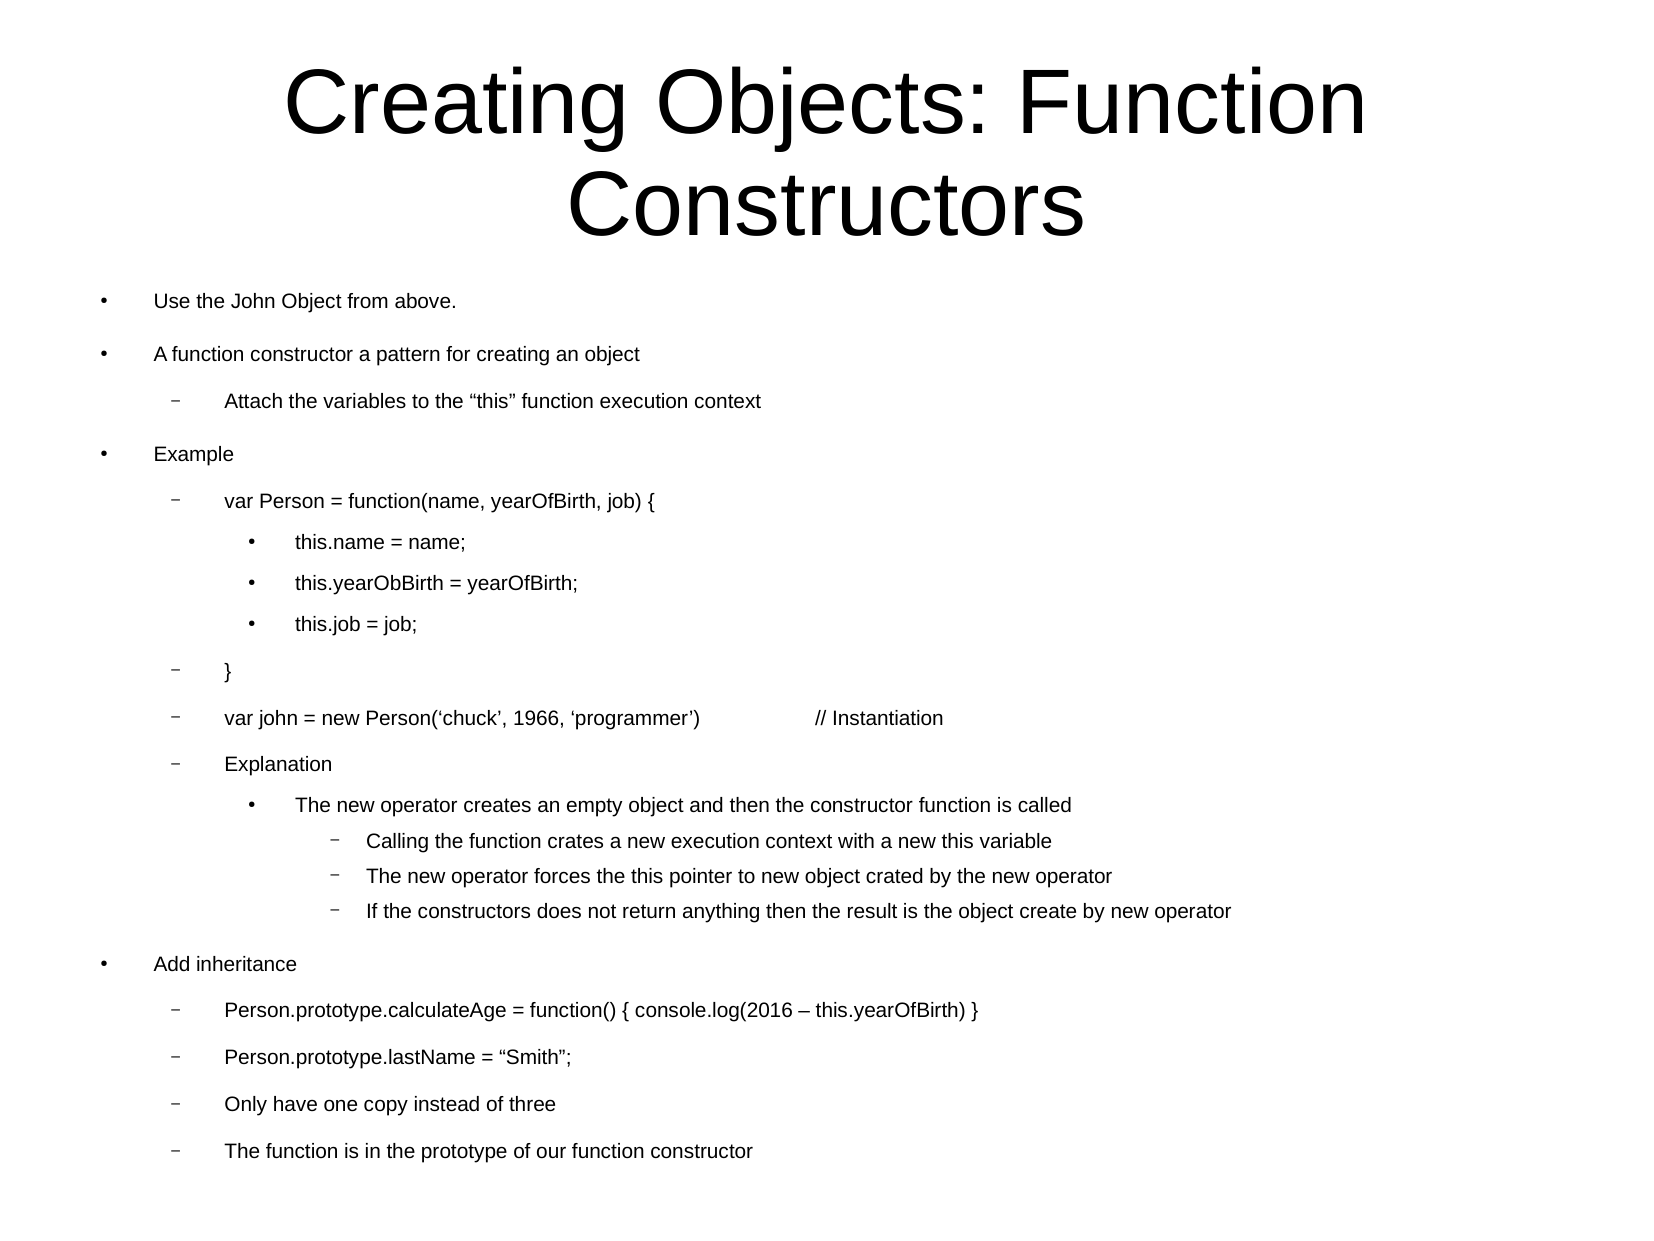

# Creating Objects: Function Constructors
Use the John Object from above.
A function constructor a pattern for creating an object
Attach the variables to the “this” function execution context
Example
var Person = function(name, yearOfBirth, job) {
this.name = name;
this.yearObBirth = yearOfBirth;
this.job = job;
}
var john = new Person(‘chuck’, 1966, ‘programmer’)		// Instantiation
Explanation
The new operator creates an empty object and then the constructor function is called
Calling the function crates a new execution context with a new this variable
The new operator forces the this pointer to new object crated by the new operator
If the constructors does not return anything then the result is the object create by new operator
Add inheritance
Person.prototype.calculateAge = function() { console.log(2016 – this.yearOfBirth) }
Person.prototype.lastName = “Smith”;
Only have one copy instead of three
The function is in the prototype of our function constructor